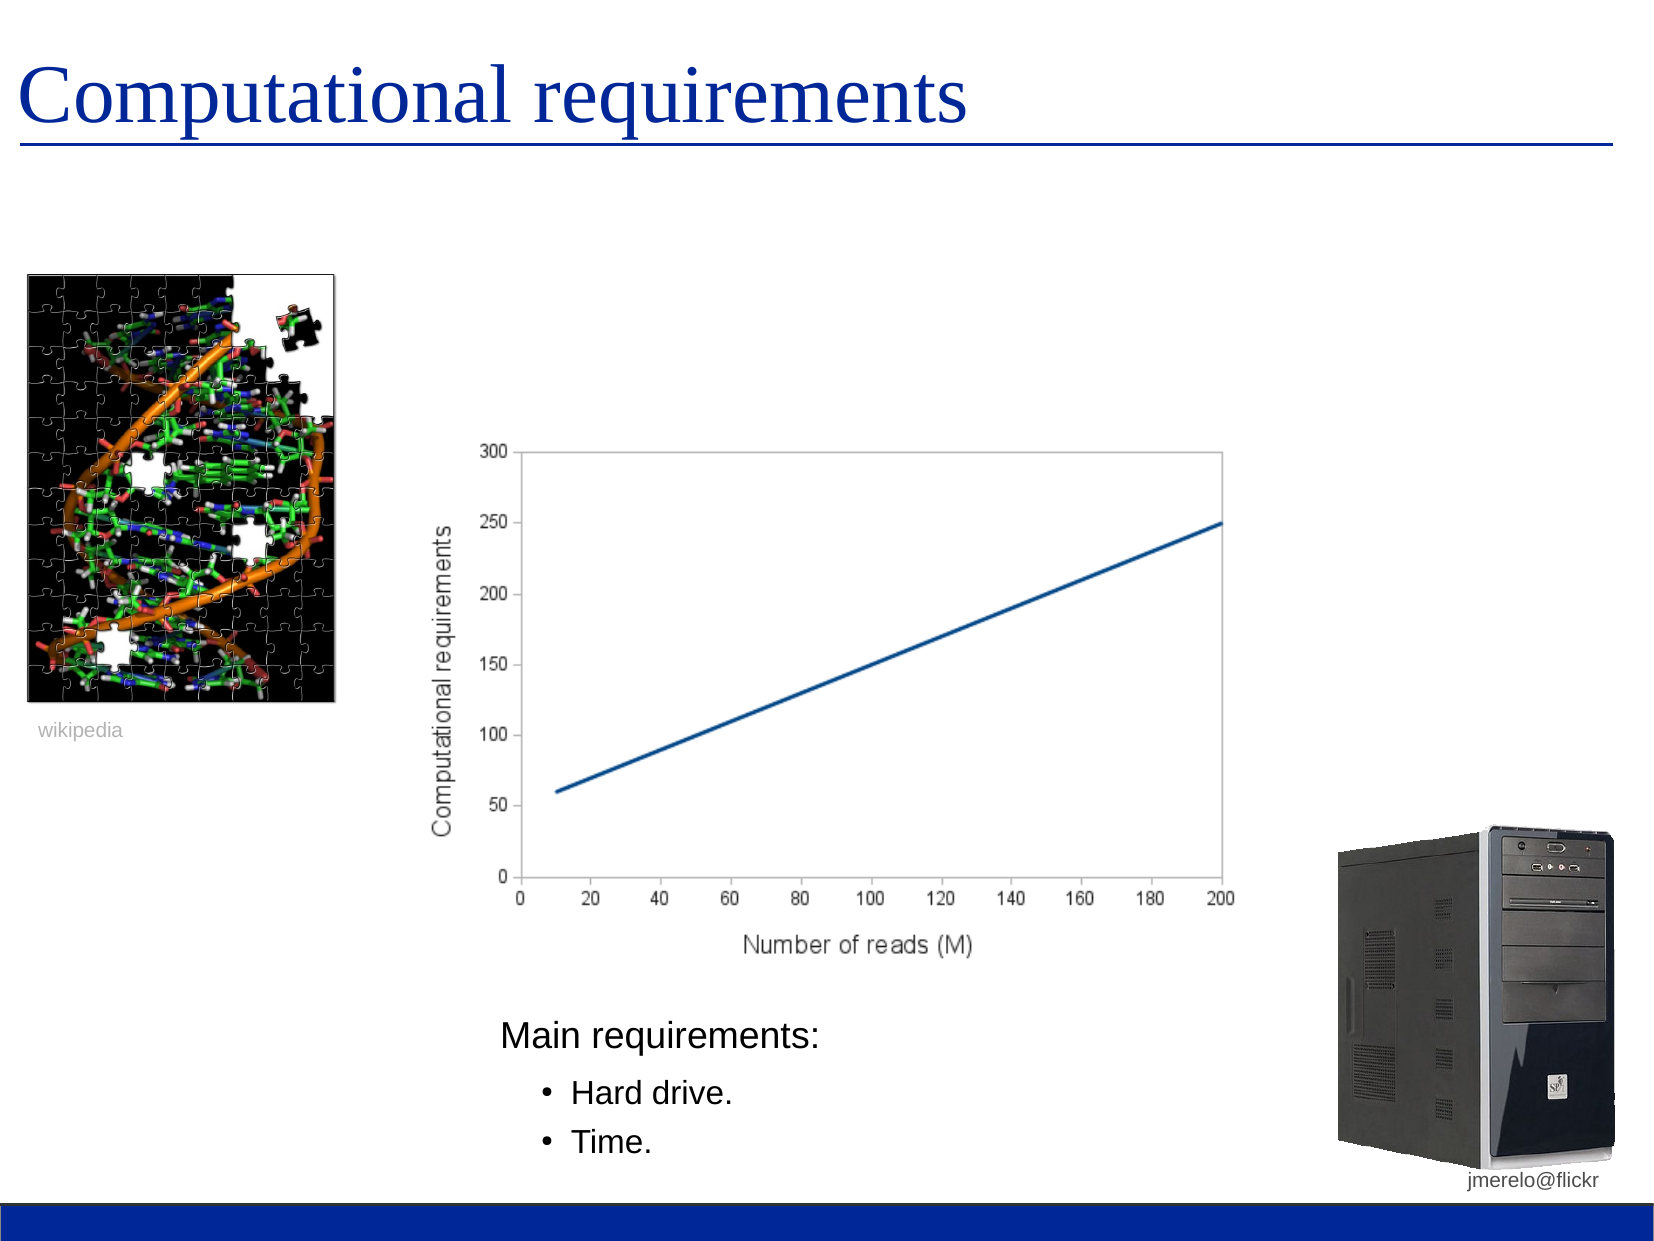

# Computational requirements
wikipedia
Main requirements:
Hard drive.
Time.
jmerelo@flickr